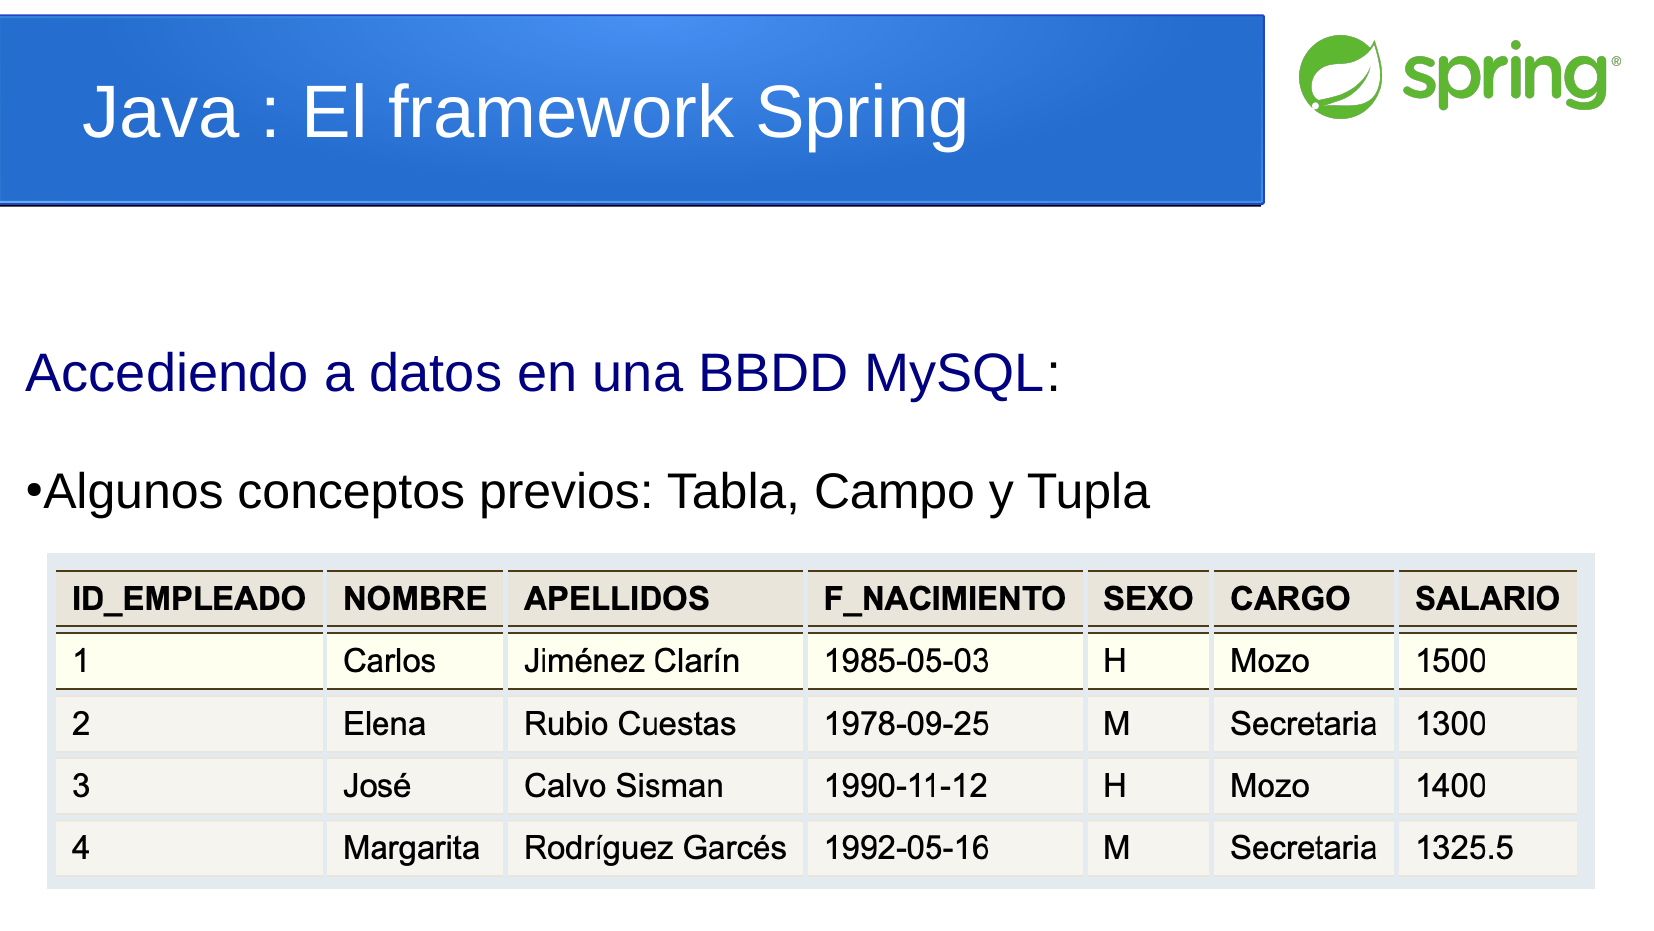

# Java : El framework Spring
Accediendo a datos en una BBDD MySQL:
Algunos conceptos previos: Tabla, Campo y Tupla